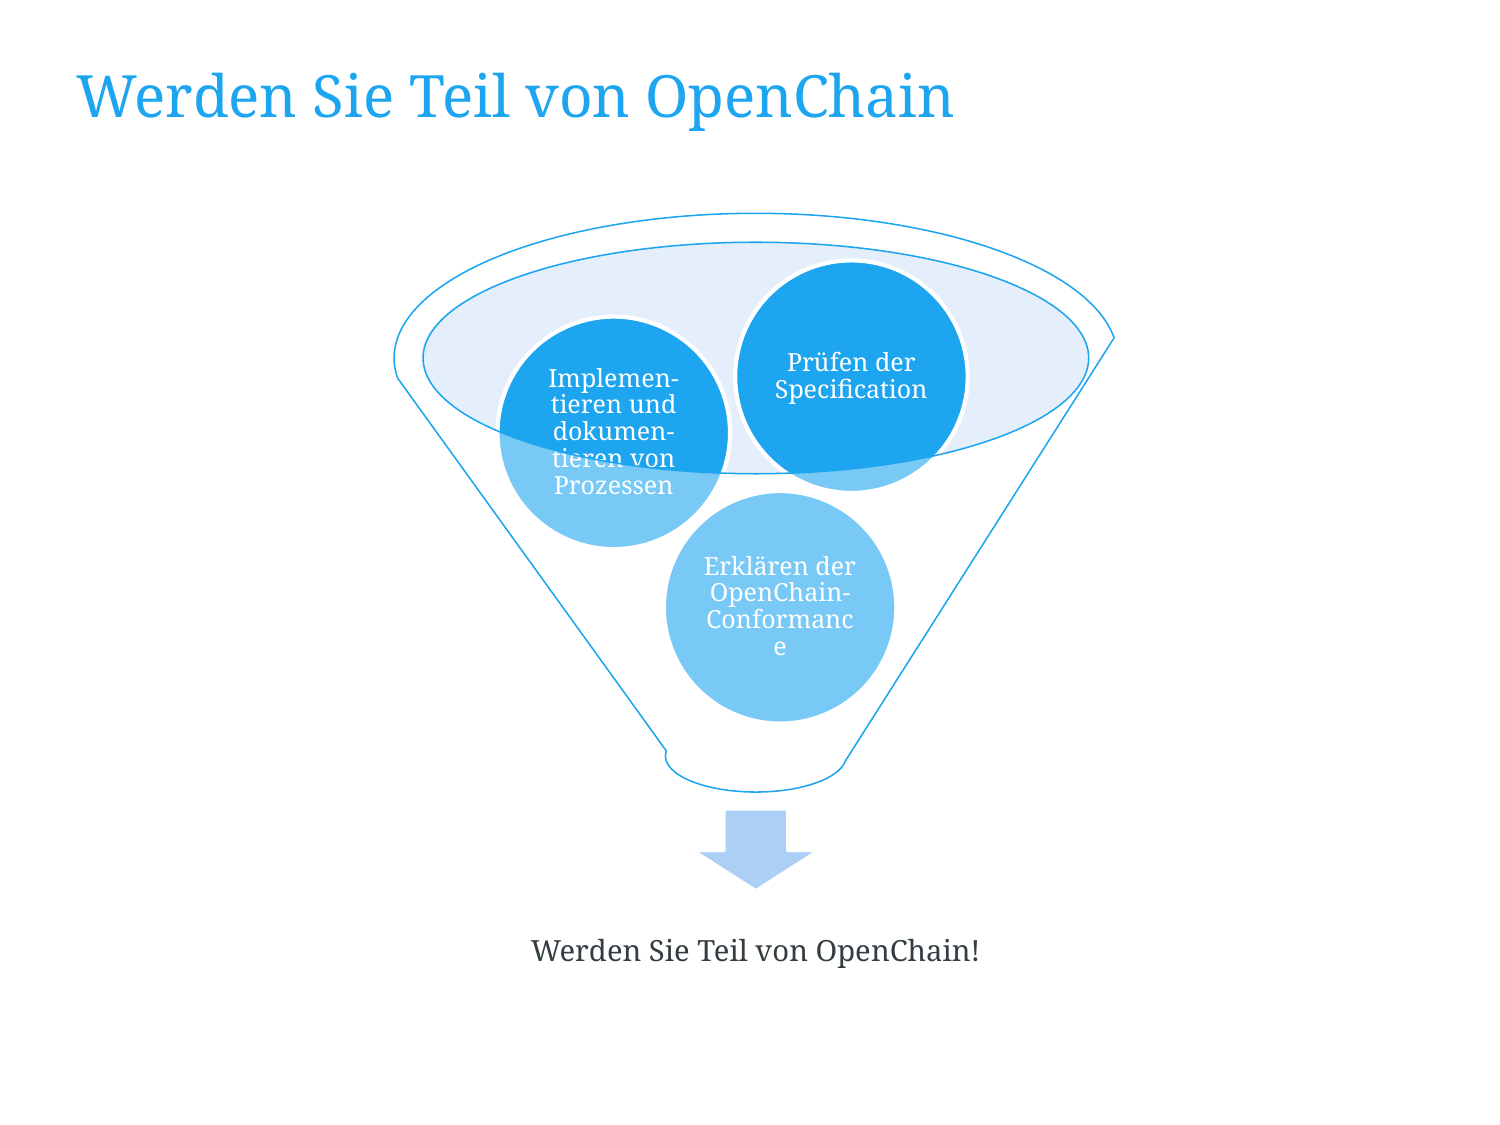

# Werden Sie Teil von OpenChain
Prüfen der Specification
Implemen-tieren und dokumen-tieren von Prozessen
Erklären der OpenChain-Conformance
Werden Sie Teil von OpenChain!